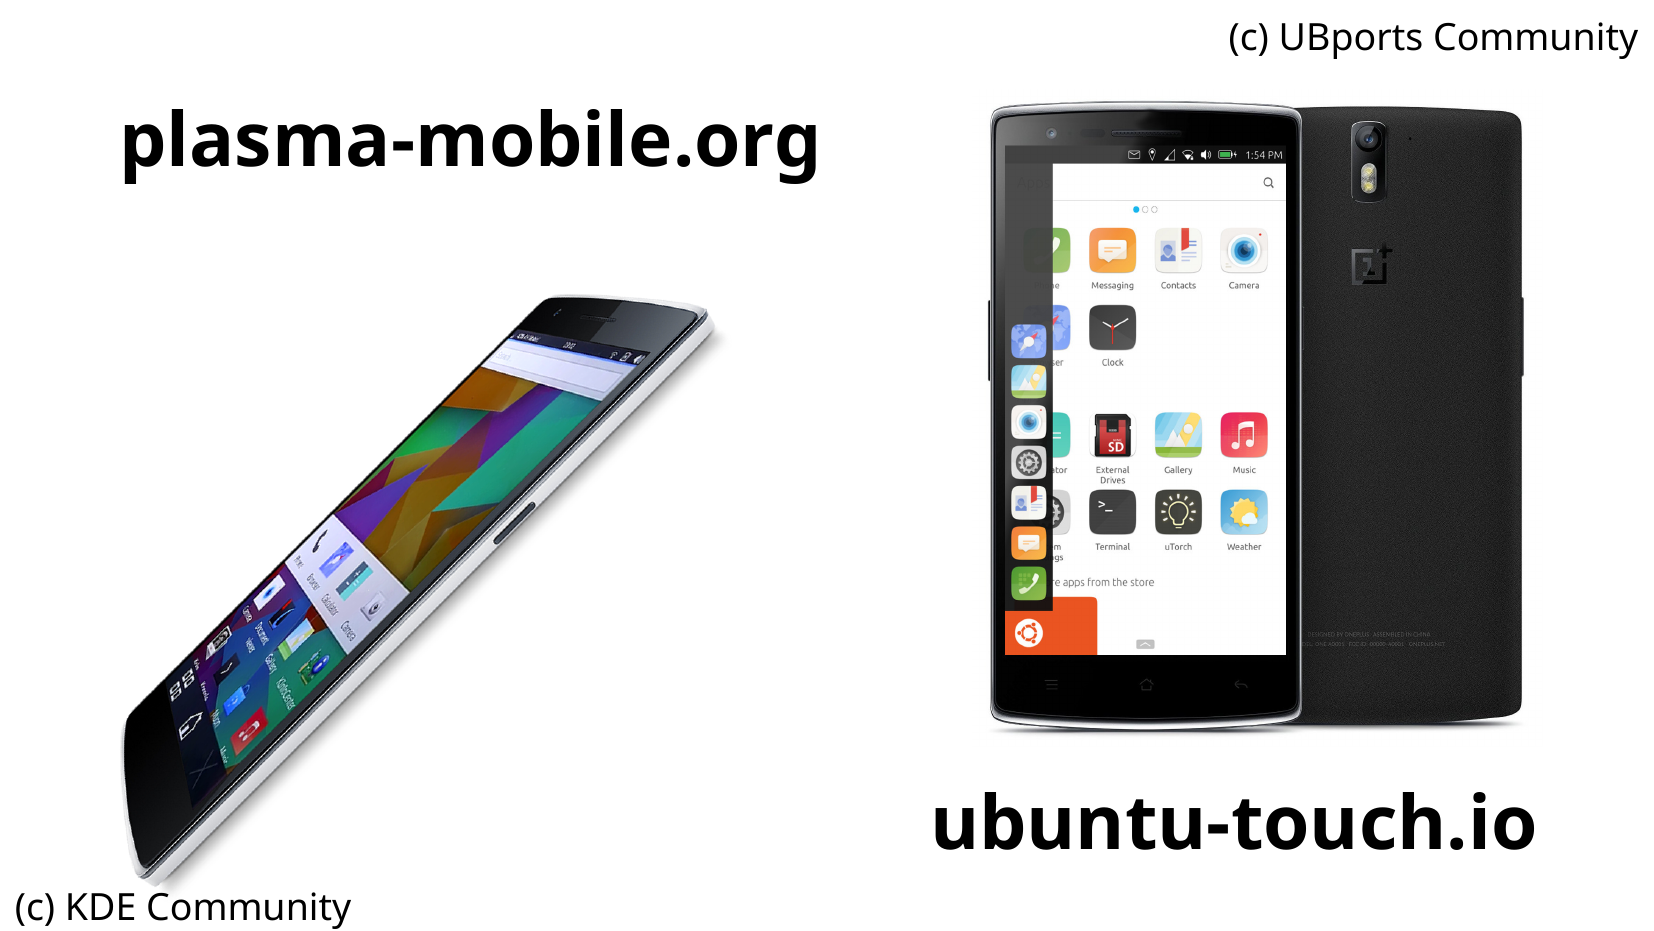

(c) UBports Community
# plasma-mobile.org
ubuntu-touch.io
(c) KDE Community